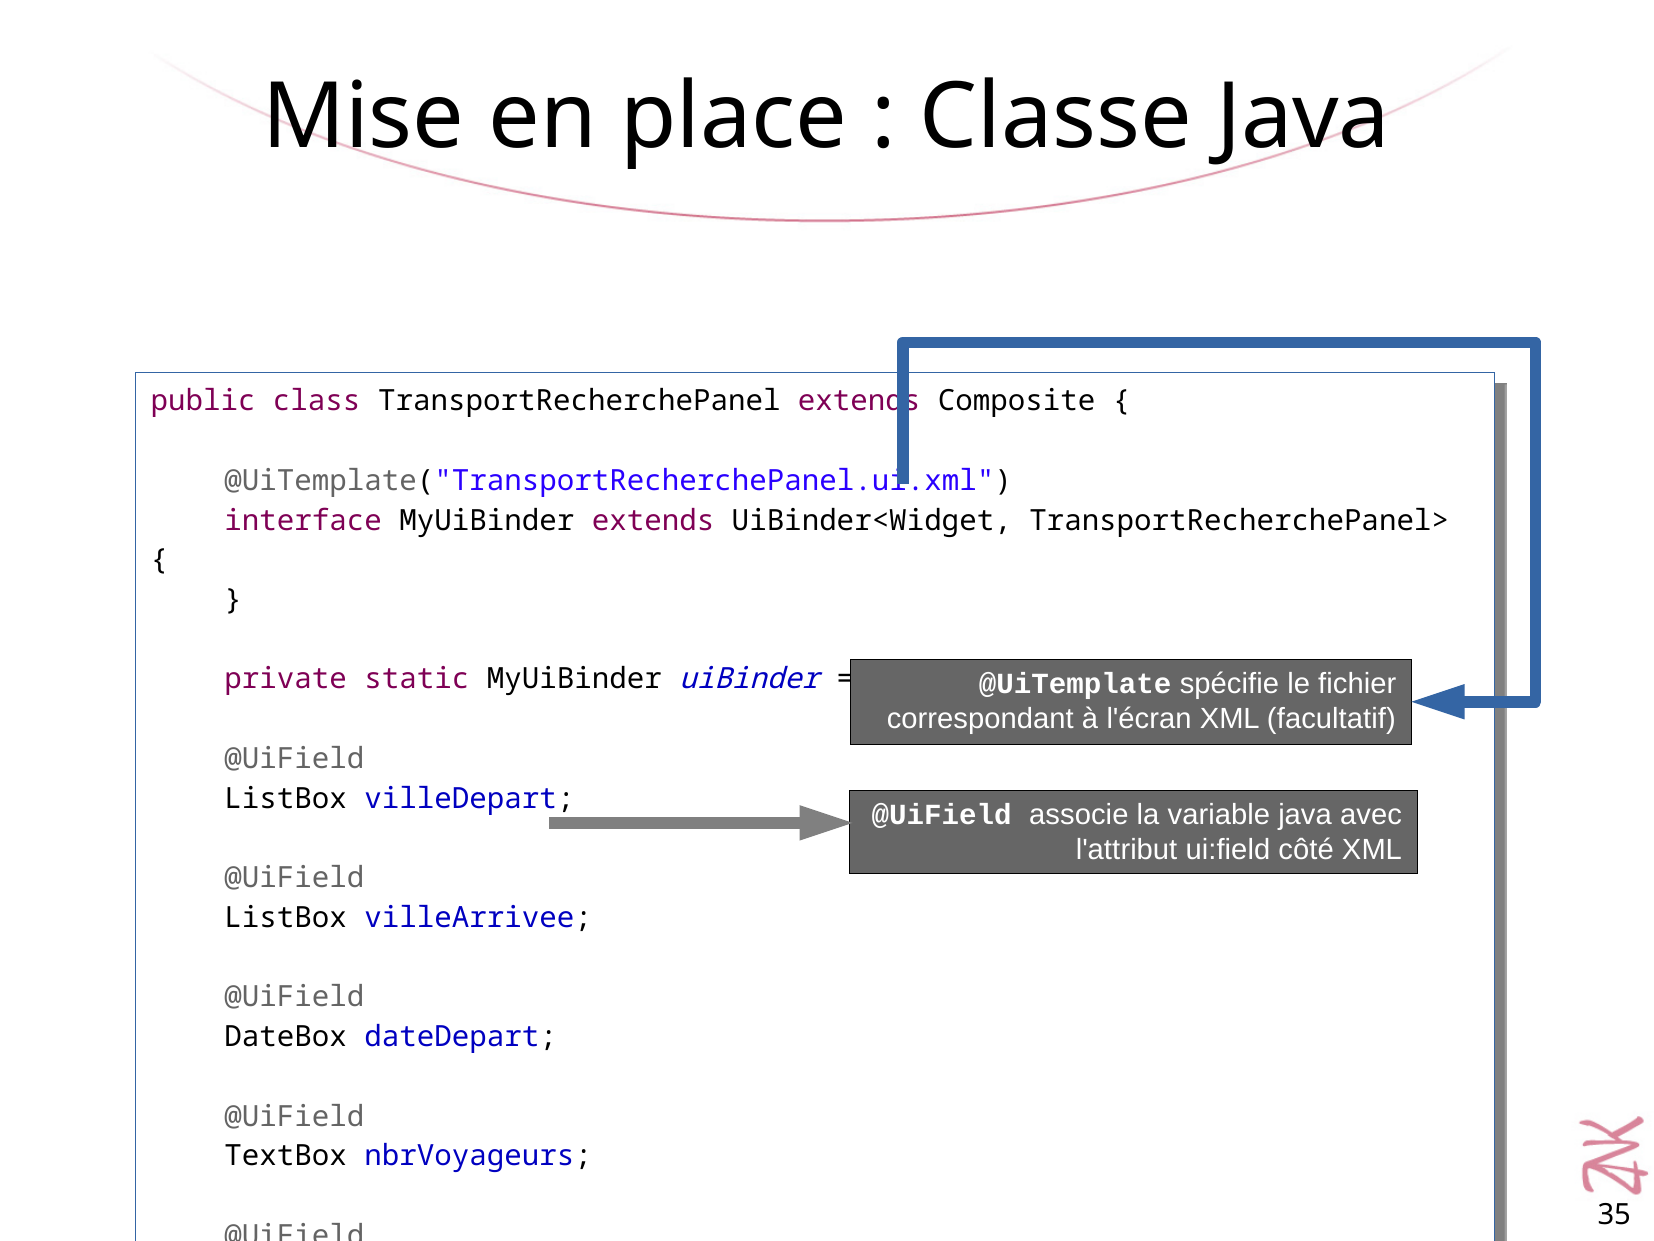

# Mise en place : Classe Java
public class TransportRecherchePanel extends Composite {
	@UiTemplate("TransportRecherchePanel.ui.xml")
	interface MyUiBinder extends UiBinder<Widget, TransportRecherchePanel> {
	}
	private static MyUiBinder uiBinder = GWT.create(MyUiBinder.class);
	@UiField
	ListBox villeDepart;
	@UiField
	ListBox villeArrivee;
	@UiField
	DateBox dateDepart;
	@UiField
	TextBox nbrVoyageurs;
	@UiField
	Label erreur;
	public TransportRecherchePanel() {
		initWidget(uiBinder.createAndBindUi(this));
	}
@UiTemplate spécifie le fichier correspondant à l'écran XML (facultatif)
@UiField associe la variable java avec l'attribut ui:field côté XML
35